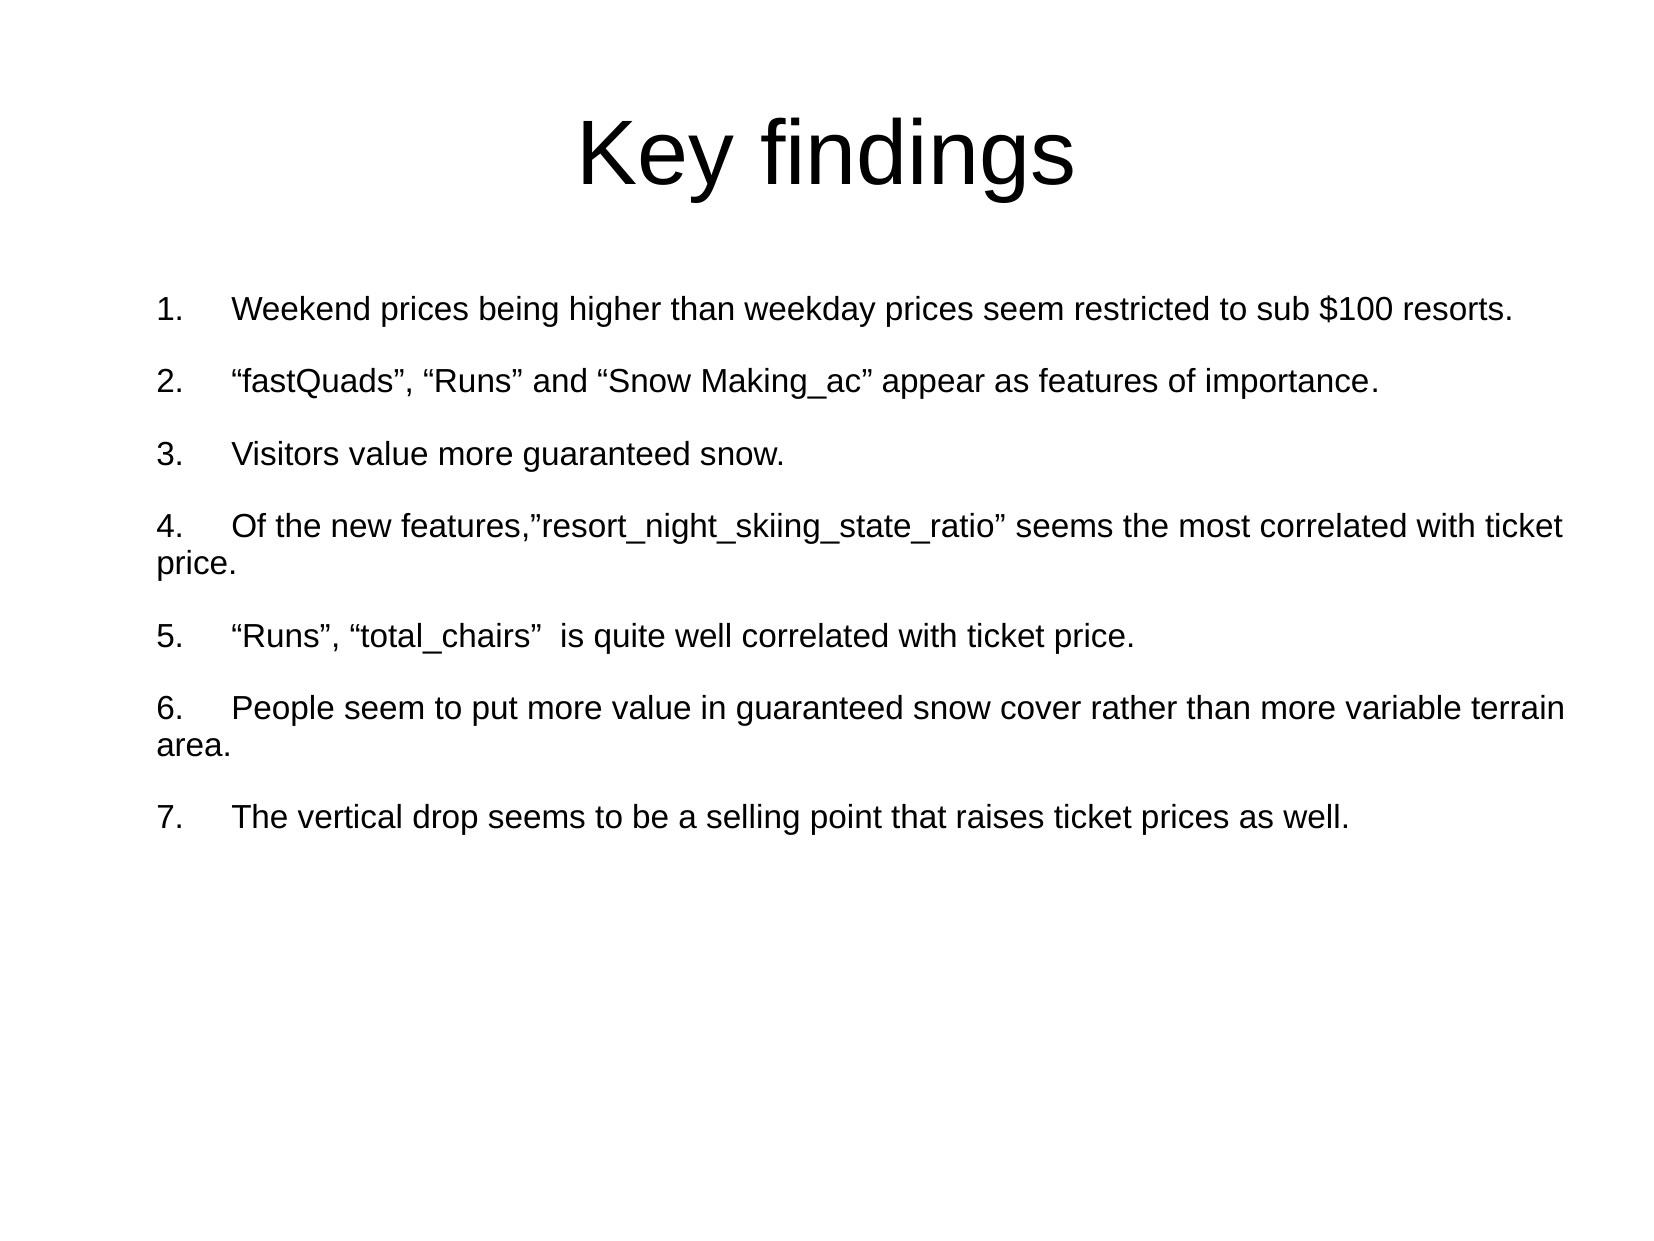

# Key findings
1.	Weekend prices being higher than weekday prices seem restricted to sub $100 resorts.
2.	“fastQuads”, “Runs” and “Snow Making_ac” appear as features of importance.
3.	Visitors value more guaranteed snow.
4.	Of the new features,”resort_night_skiing_state_ratio” seems the most correlated with ticket price.
5.	“Runs”, “total_chairs”  is quite well correlated with ticket price.
6.	People seem to put more value in guaranteed snow cover rather than more variable terrain area.
7.	The vertical drop seems to be a selling point that raises ticket prices as well.